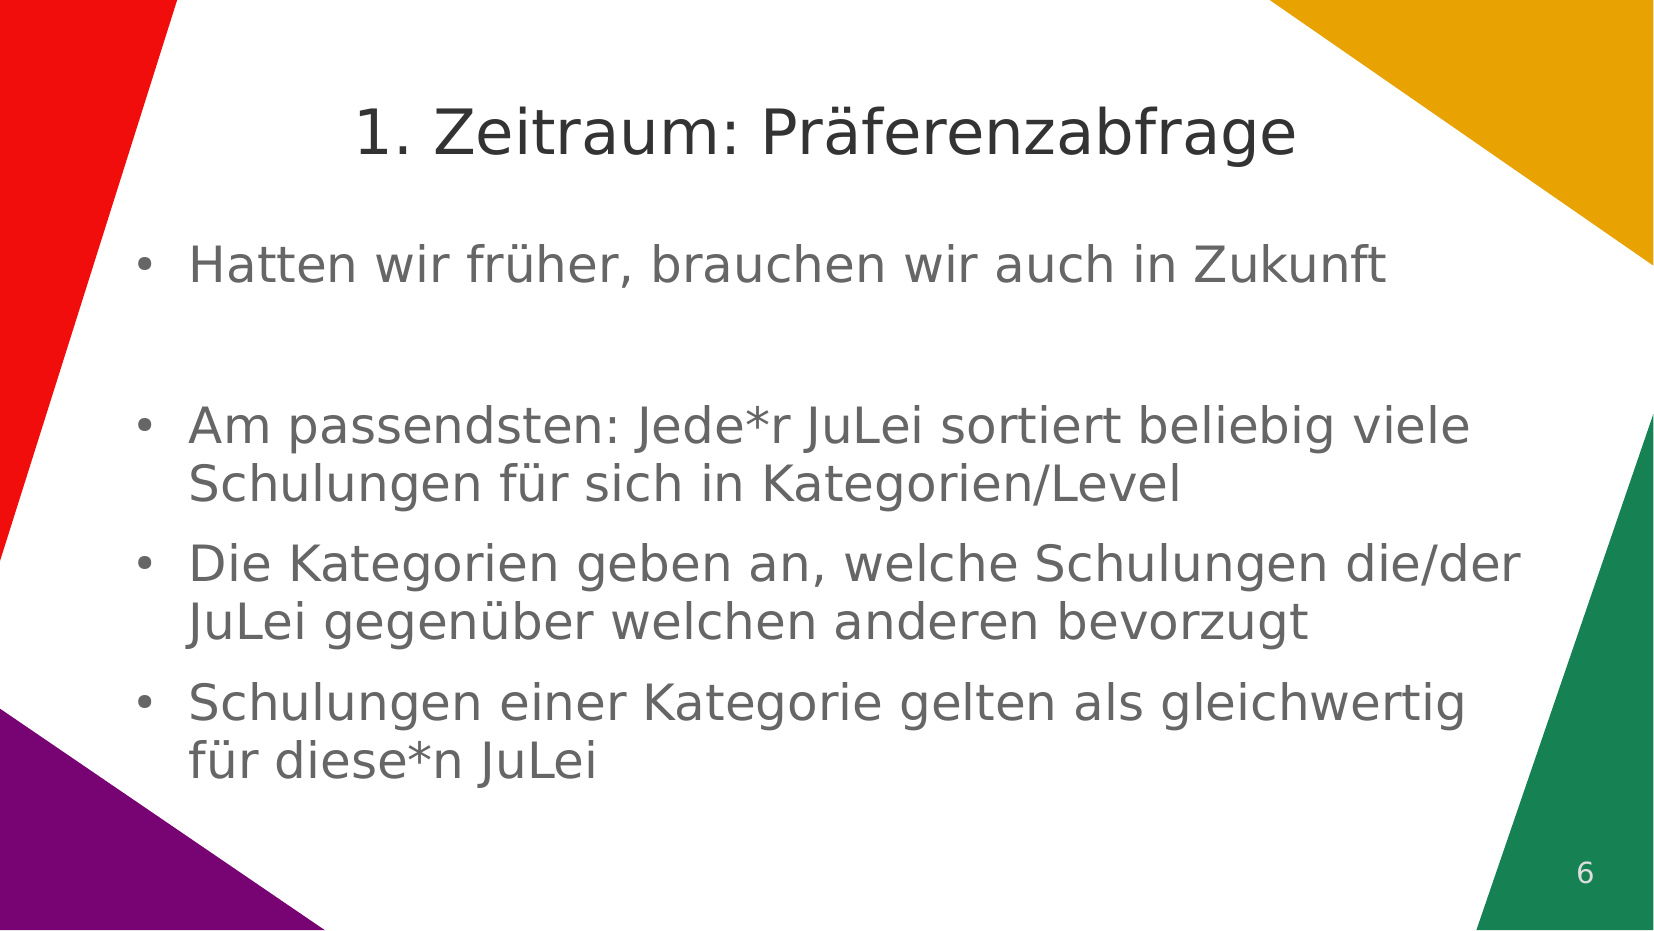

# 1. Zeitraum: Präferenzabfrage
Hatten wir früher, brauchen wir auch in Zukunft
Am passendsten: Jede*r JuLei sortiert beliebig viele Schulungen für sich in Kategorien/Level
Die Kategorien geben an, welche Schulungen die/der JuLei gegenüber welchen anderen bevorzugt
Schulungen einer Kategorie gelten als gleichwertig für diese*n JuLei
6